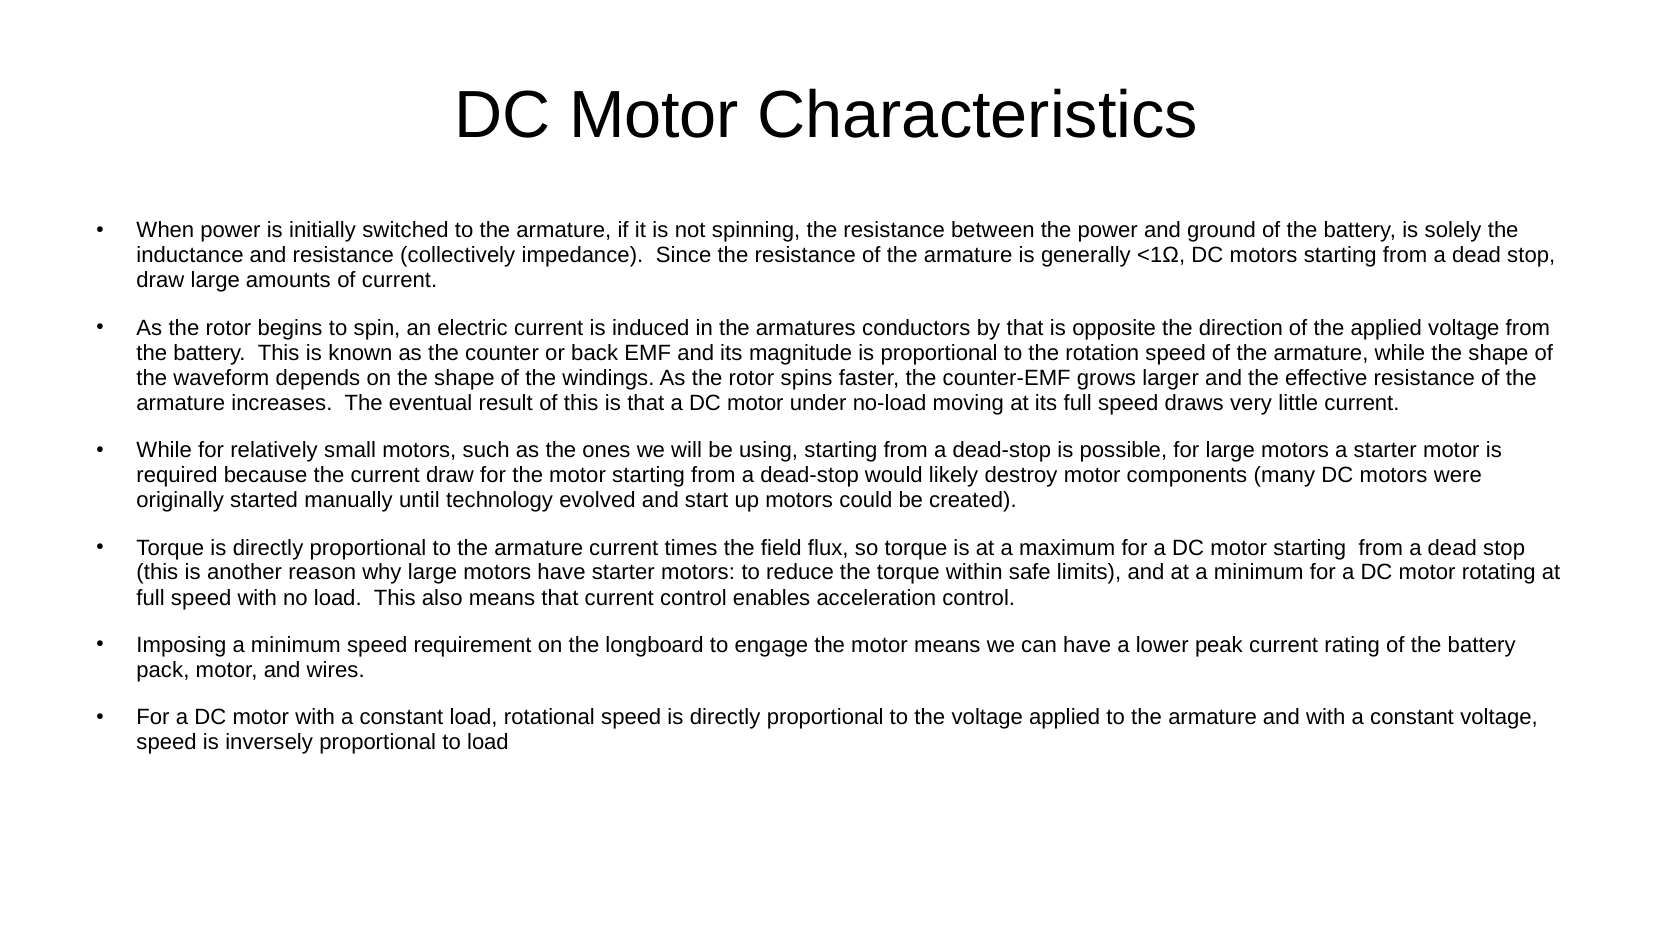

# DC Motor Characteristics
When power is initially switched to the armature, if it is not spinning, the resistance between the power and ground of the battery, is solely the inductance and resistance (collectively impedance). Since the resistance of the armature is generally <1Ω, DC motors starting from a dead stop, draw large amounts of current.
As the rotor begins to spin, an electric current is induced in the armatures conductors by that is opposite the direction of the applied voltage from the battery. This is known as the counter or back EMF and its magnitude is proportional to the rotation speed of the armature, while the shape of the waveform depends on the shape of the windings. As the rotor spins faster, the counter-EMF grows larger and the effective resistance of the armature increases. The eventual result of this is that a DC motor under no-load moving at its full speed draws very little current.
While for relatively small motors, such as the ones we will be using, starting from a dead-stop is possible, for large motors a starter motor is required because the current draw for the motor starting from a dead-stop would likely destroy motor components (many DC motors were originally started manually until technology evolved and start up motors could be created).
Torque is directly proportional to the armature current times the field flux, so torque is at a maximum for a DC motor starting from a dead stop (this is another reason why large motors have starter motors: to reduce the torque within safe limits), and at a minimum for a DC motor rotating at full speed with no load. This also means that current control enables acceleration control.
Imposing a minimum speed requirement on the longboard to engage the motor means we can have a lower peak current rating of the battery pack, motor, and wires.
For a DC motor with a constant load, rotational speed is directly proportional to the voltage applied to the armature and with a constant voltage, speed is inversely proportional to load